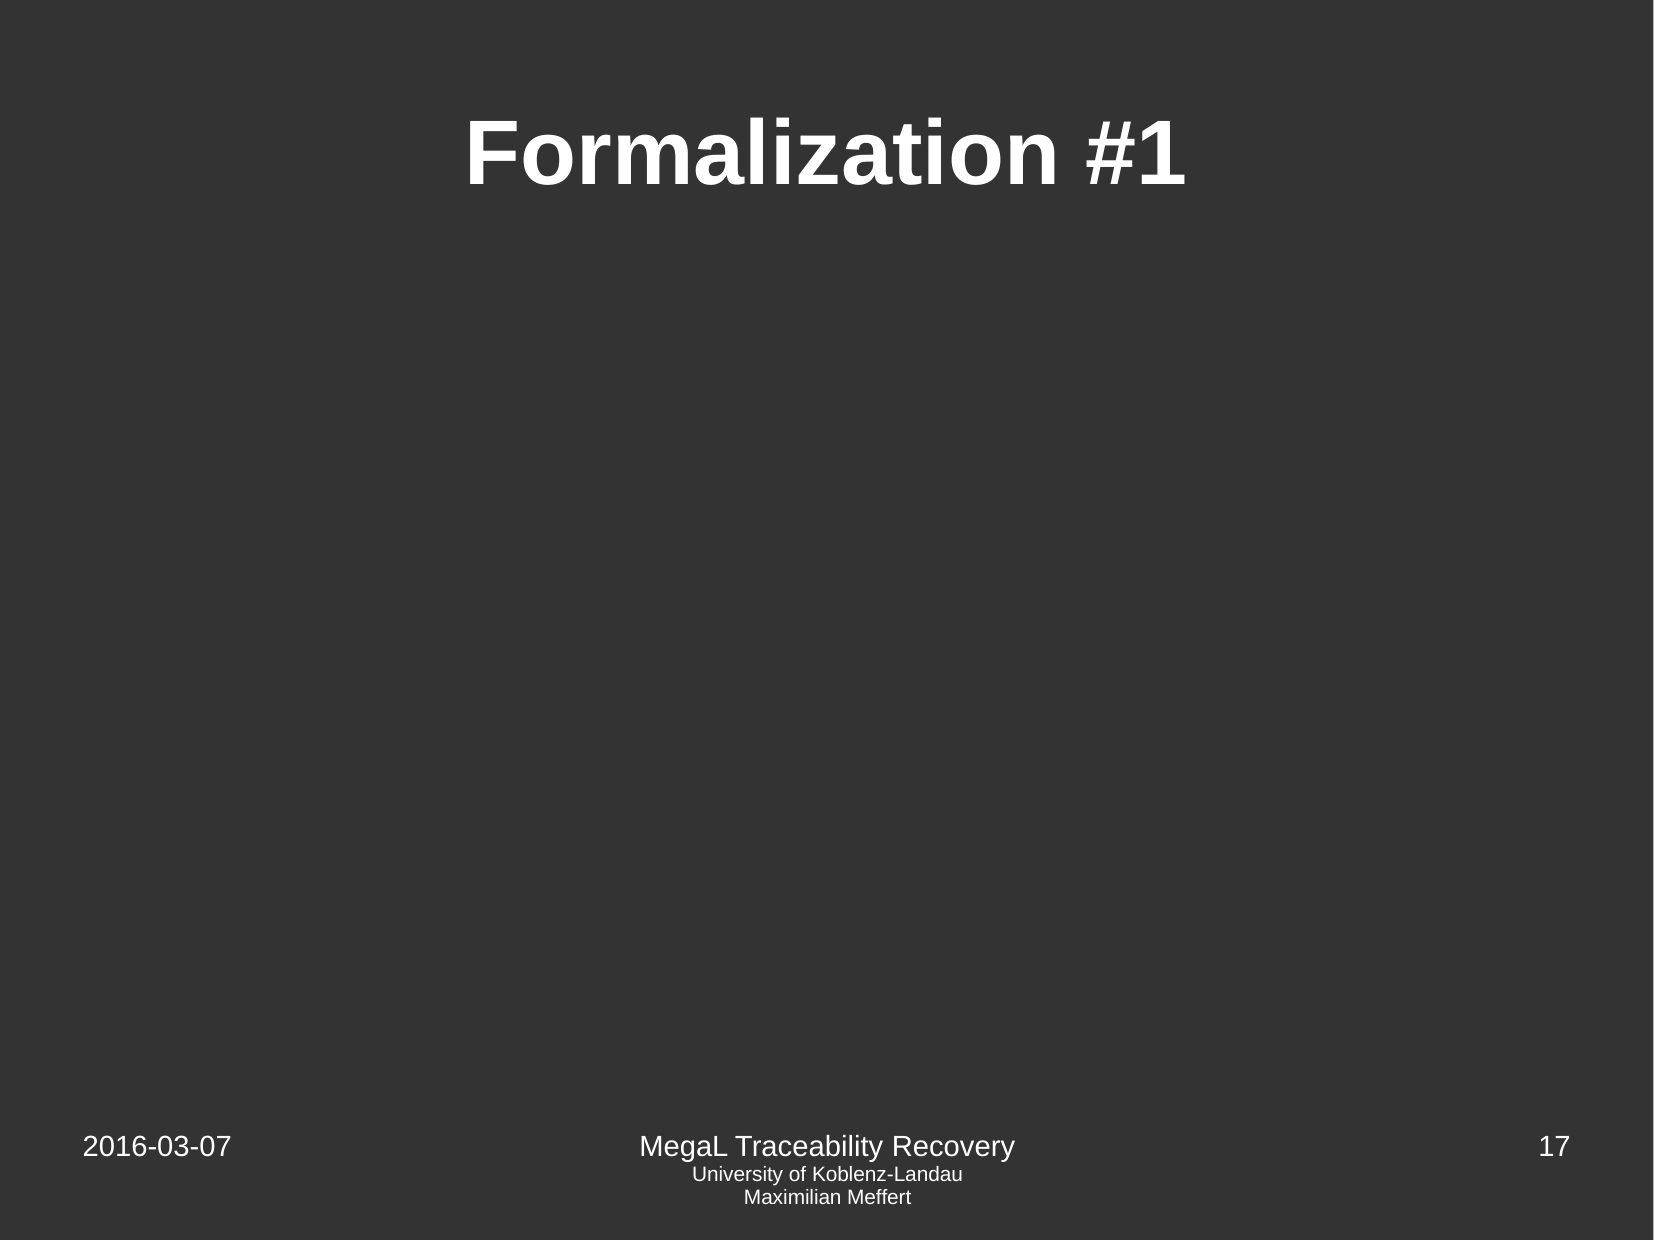

# Formalization #1
2016-03-07
MegaL Traceability Recovery
17